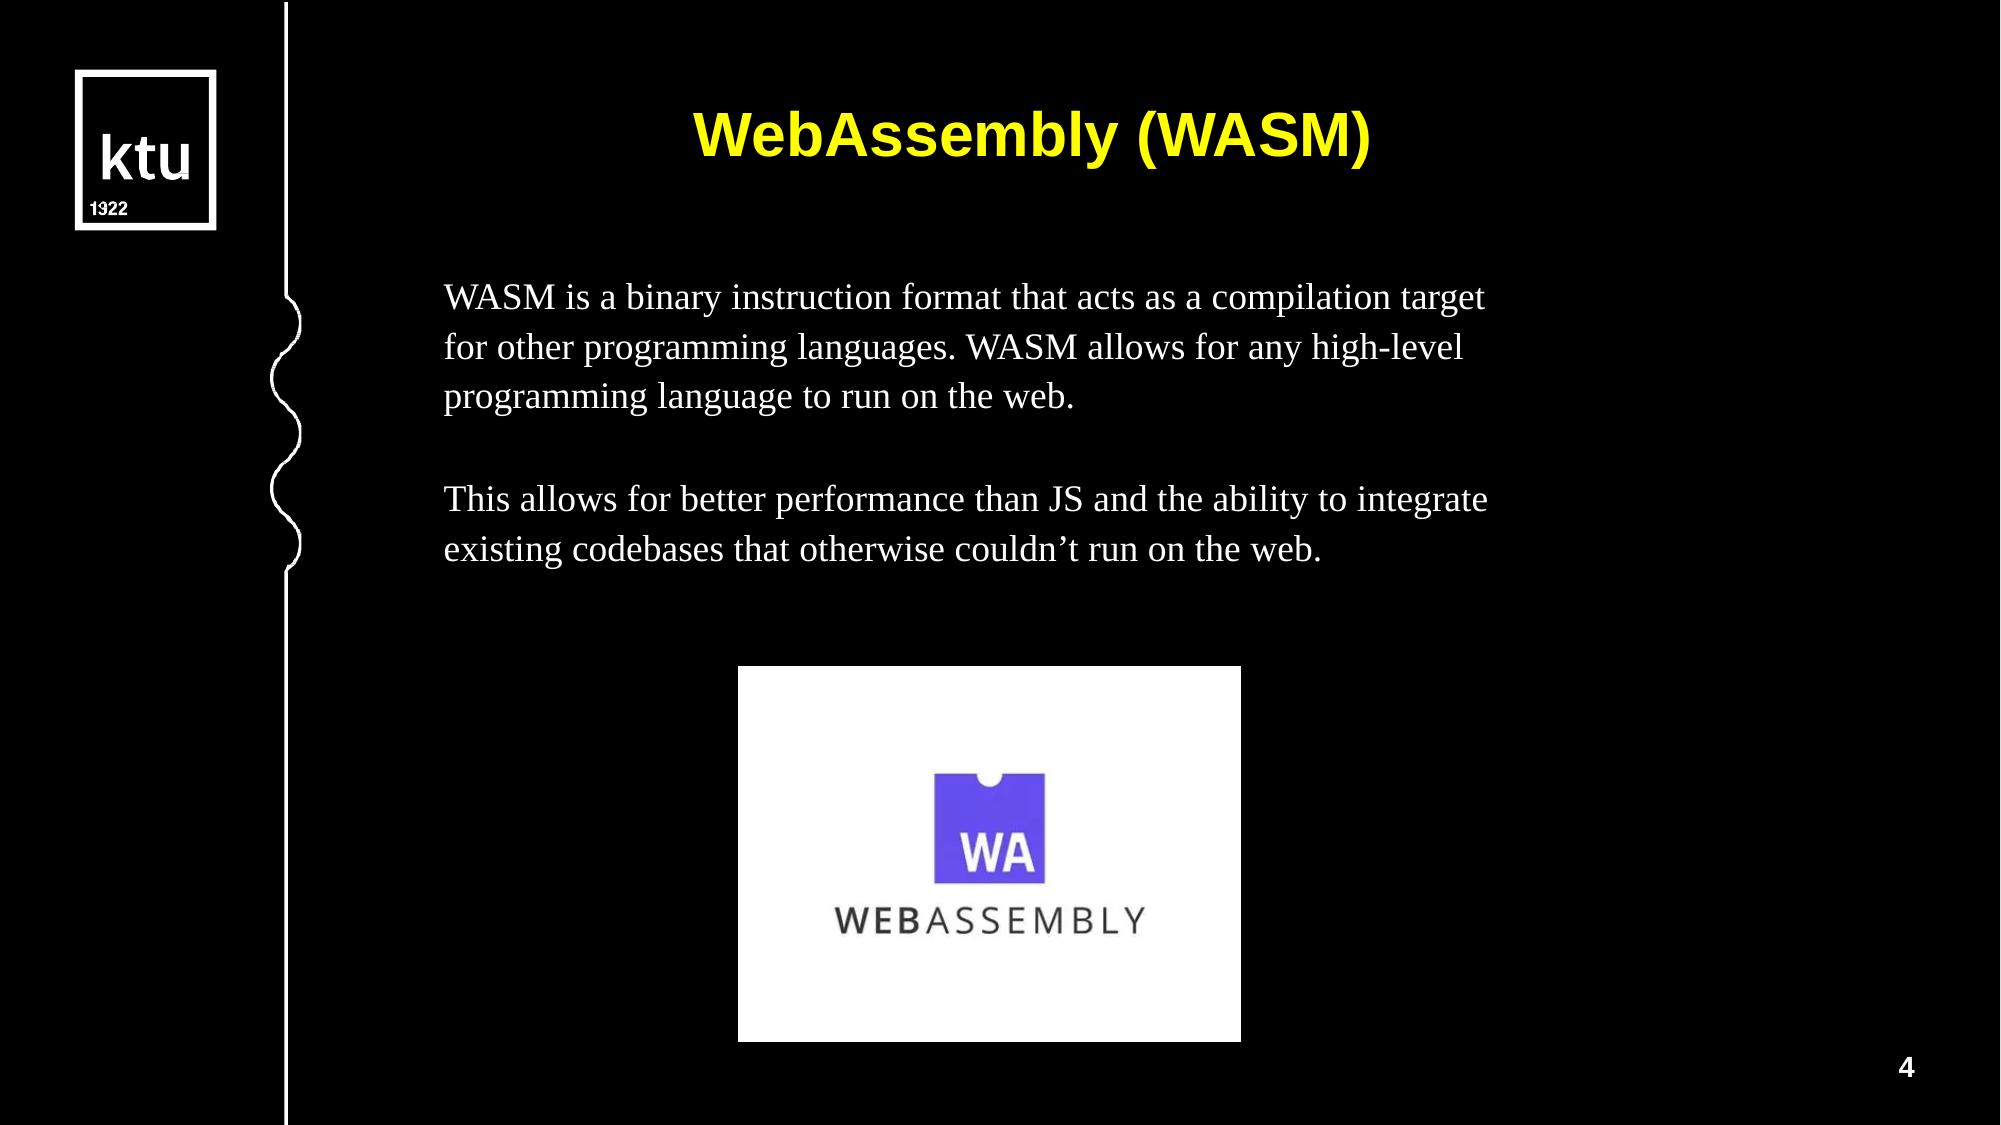

WebAssembly (WASM)
# WASM is a binary instruction format that acts as a compilation target for other programming languages. WASM allows for any high-level programming language to run on the web.
This allows for better performance than JS and the ability to integrate existing codebases that otherwise couldn’t run on the web.